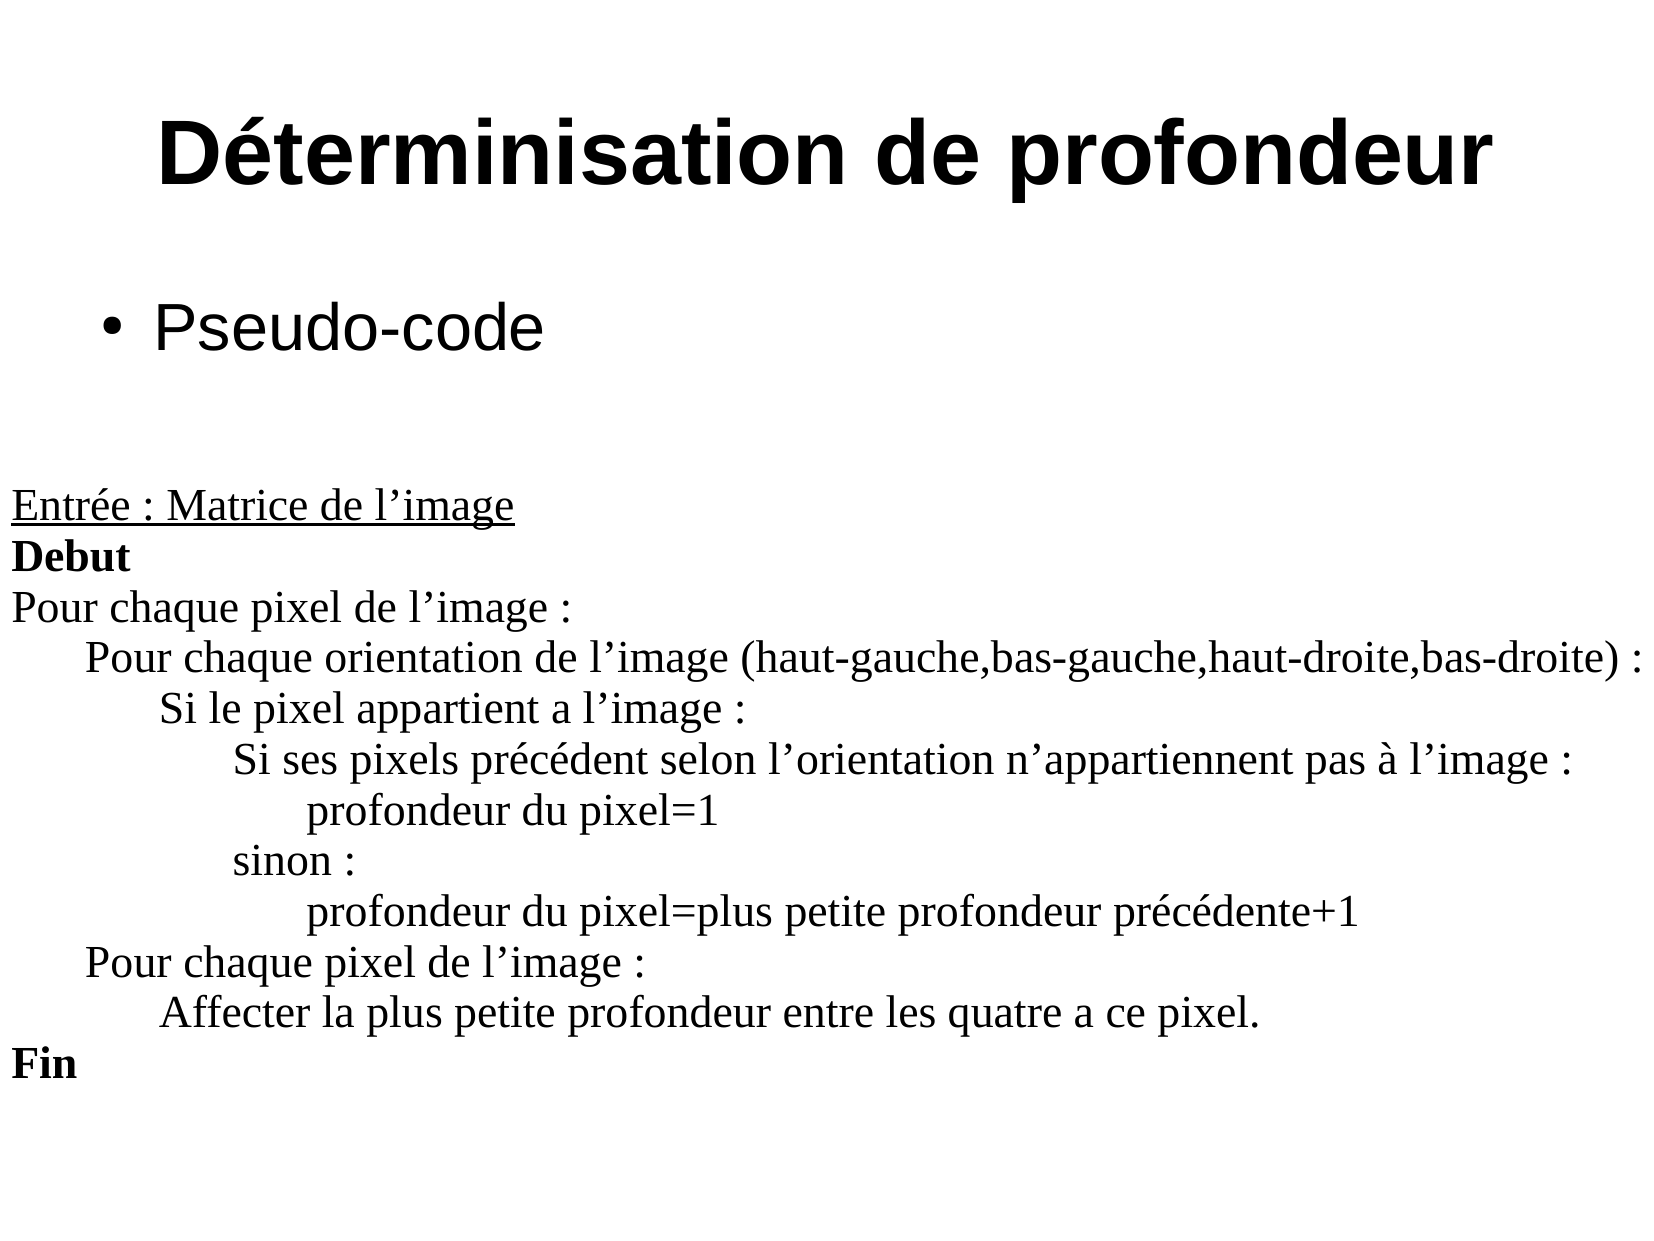

# Déterminisation de profondeur
Pseudo-code
Entrée : Matrice de l’image
Debut
Pour chaque pixel de l’image :
	Pour chaque orientation de l’image (haut-gauche,bas-gauche,haut-droite,bas-droite) :
		Si le pixel appartient a l’image :
			Si ses pixels précédent selon l’orientation n’appartiennent pas à l’image :
				profondeur du pixel=1
			sinon :
				profondeur du pixel=plus petite profondeur précédente+1
	Pour chaque pixel de l’image :
		Affecter la plus petite profondeur entre les quatre a ce pixel.
Fin